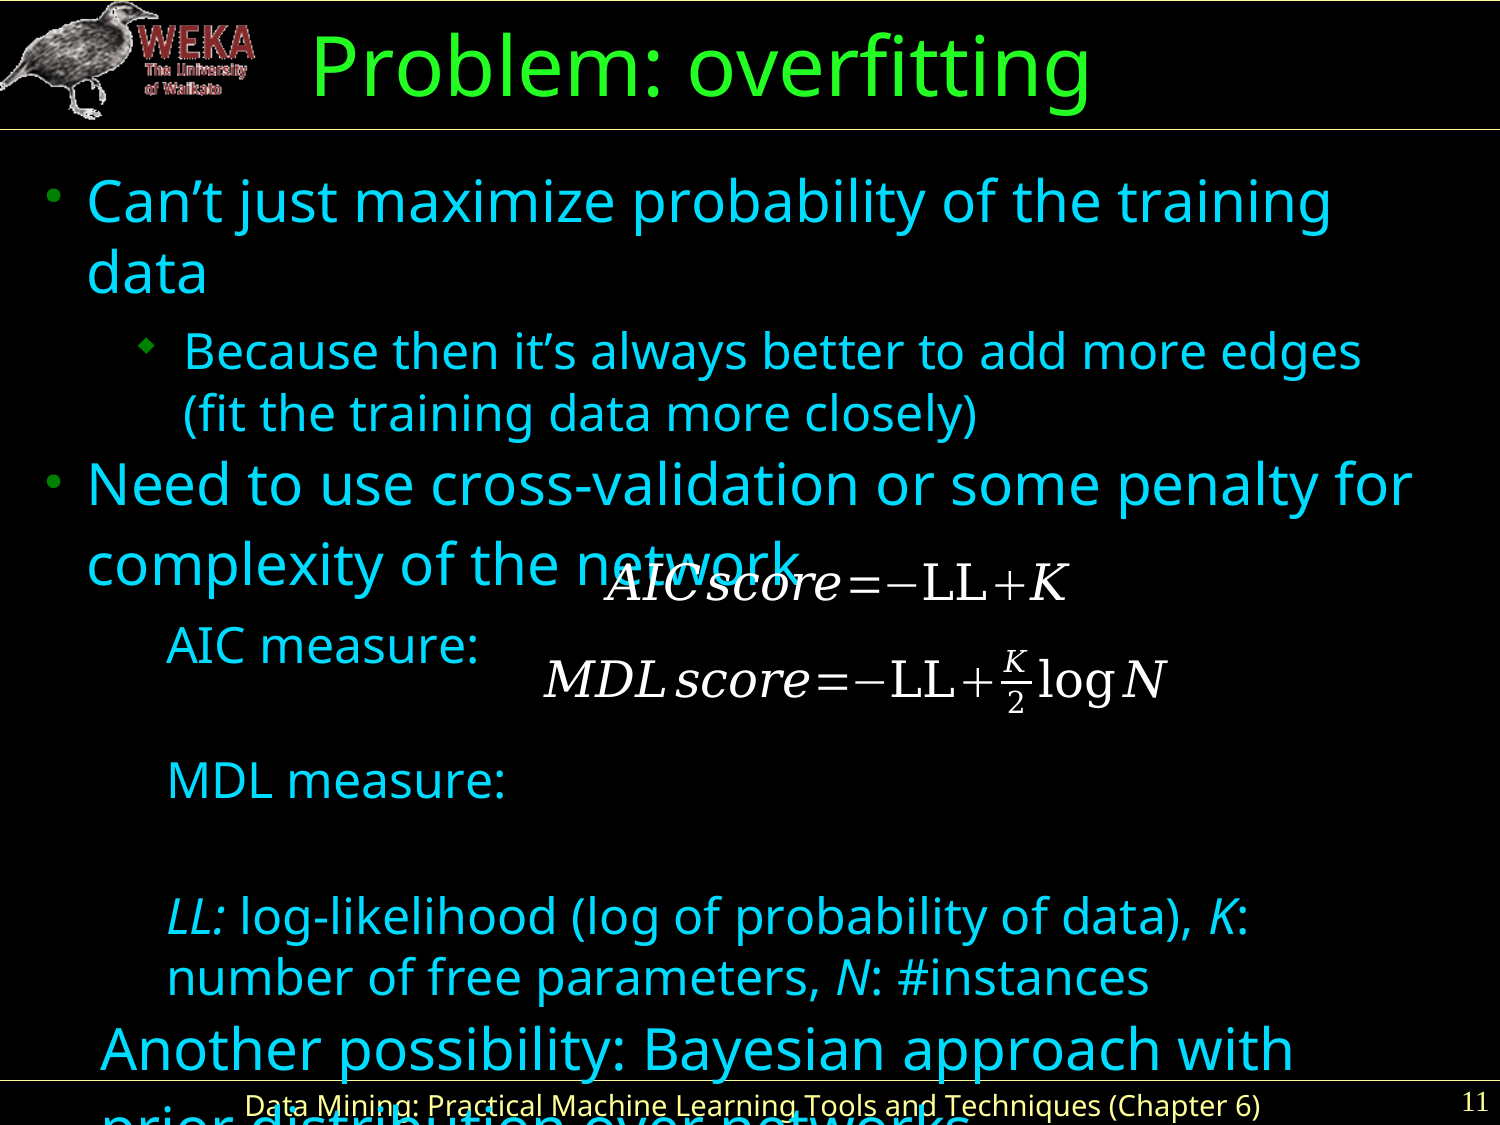

# Problem: overfitting
Can’t just maximize probability of the training data
Because then it’s always better to add more edges (fit the training data more closely)
Need to use cross-validation or some penalty for complexity of the network
AIC measure:
MDL measure:
LL: log-likelihood (log of probability of data), K: number of free parameters, N: #instances
Another possibility: Bayesian approach with prior distribution over networks
Data Mining: Practical Machine Learning Tools and Techniques (Chapter 6)
11